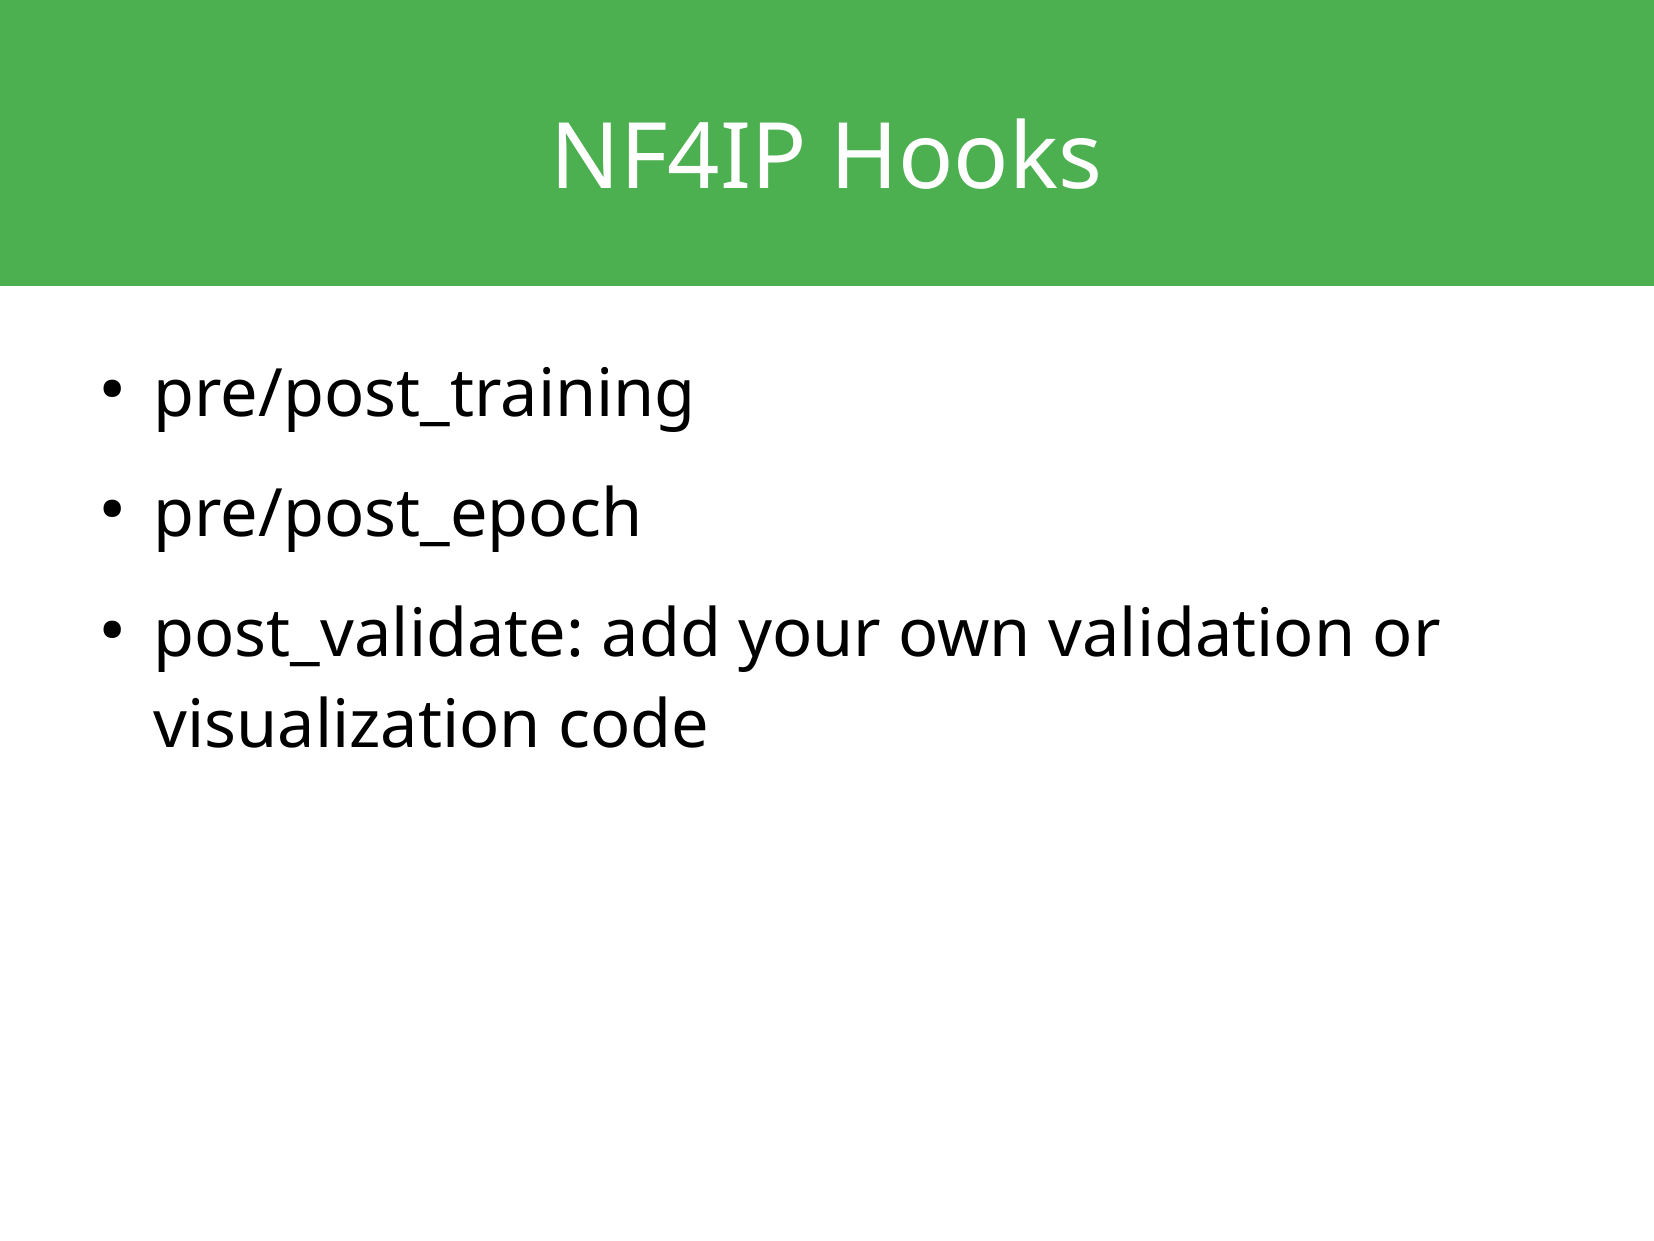

# NF4IP Hooks
pre/post_training
pre/post_epoch
post_validate: add your own validation or visualization code